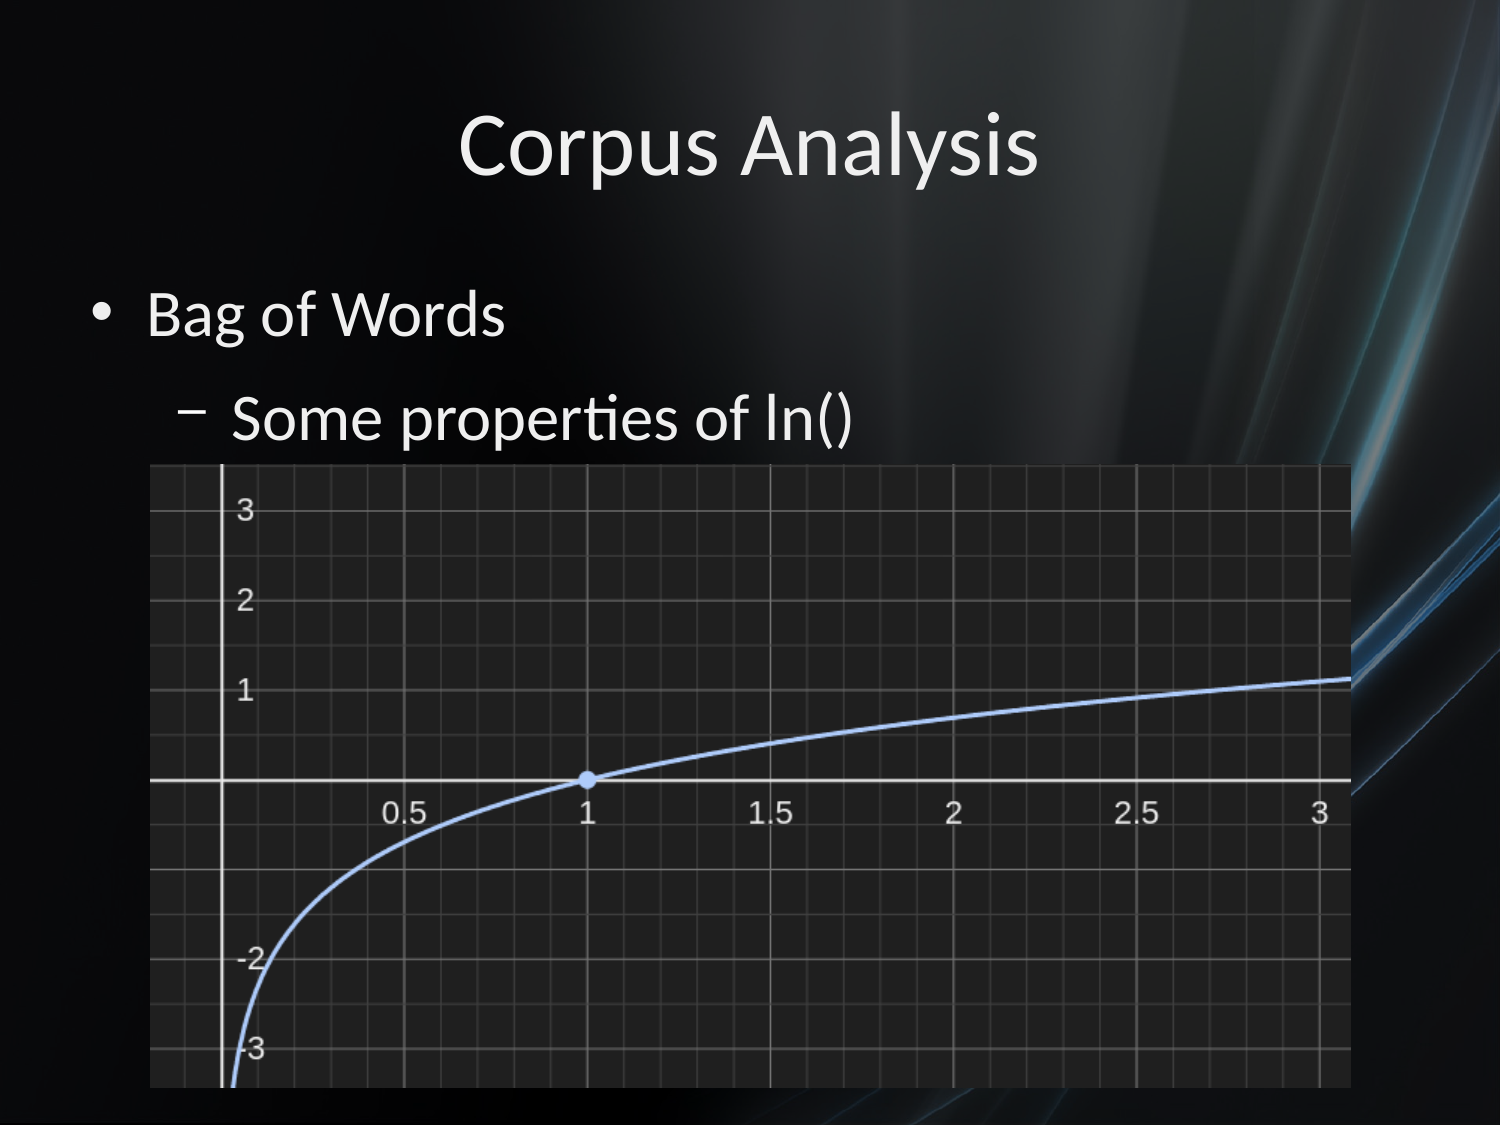

# Corpus Analysis
Bag of Words
Some properties of ln()